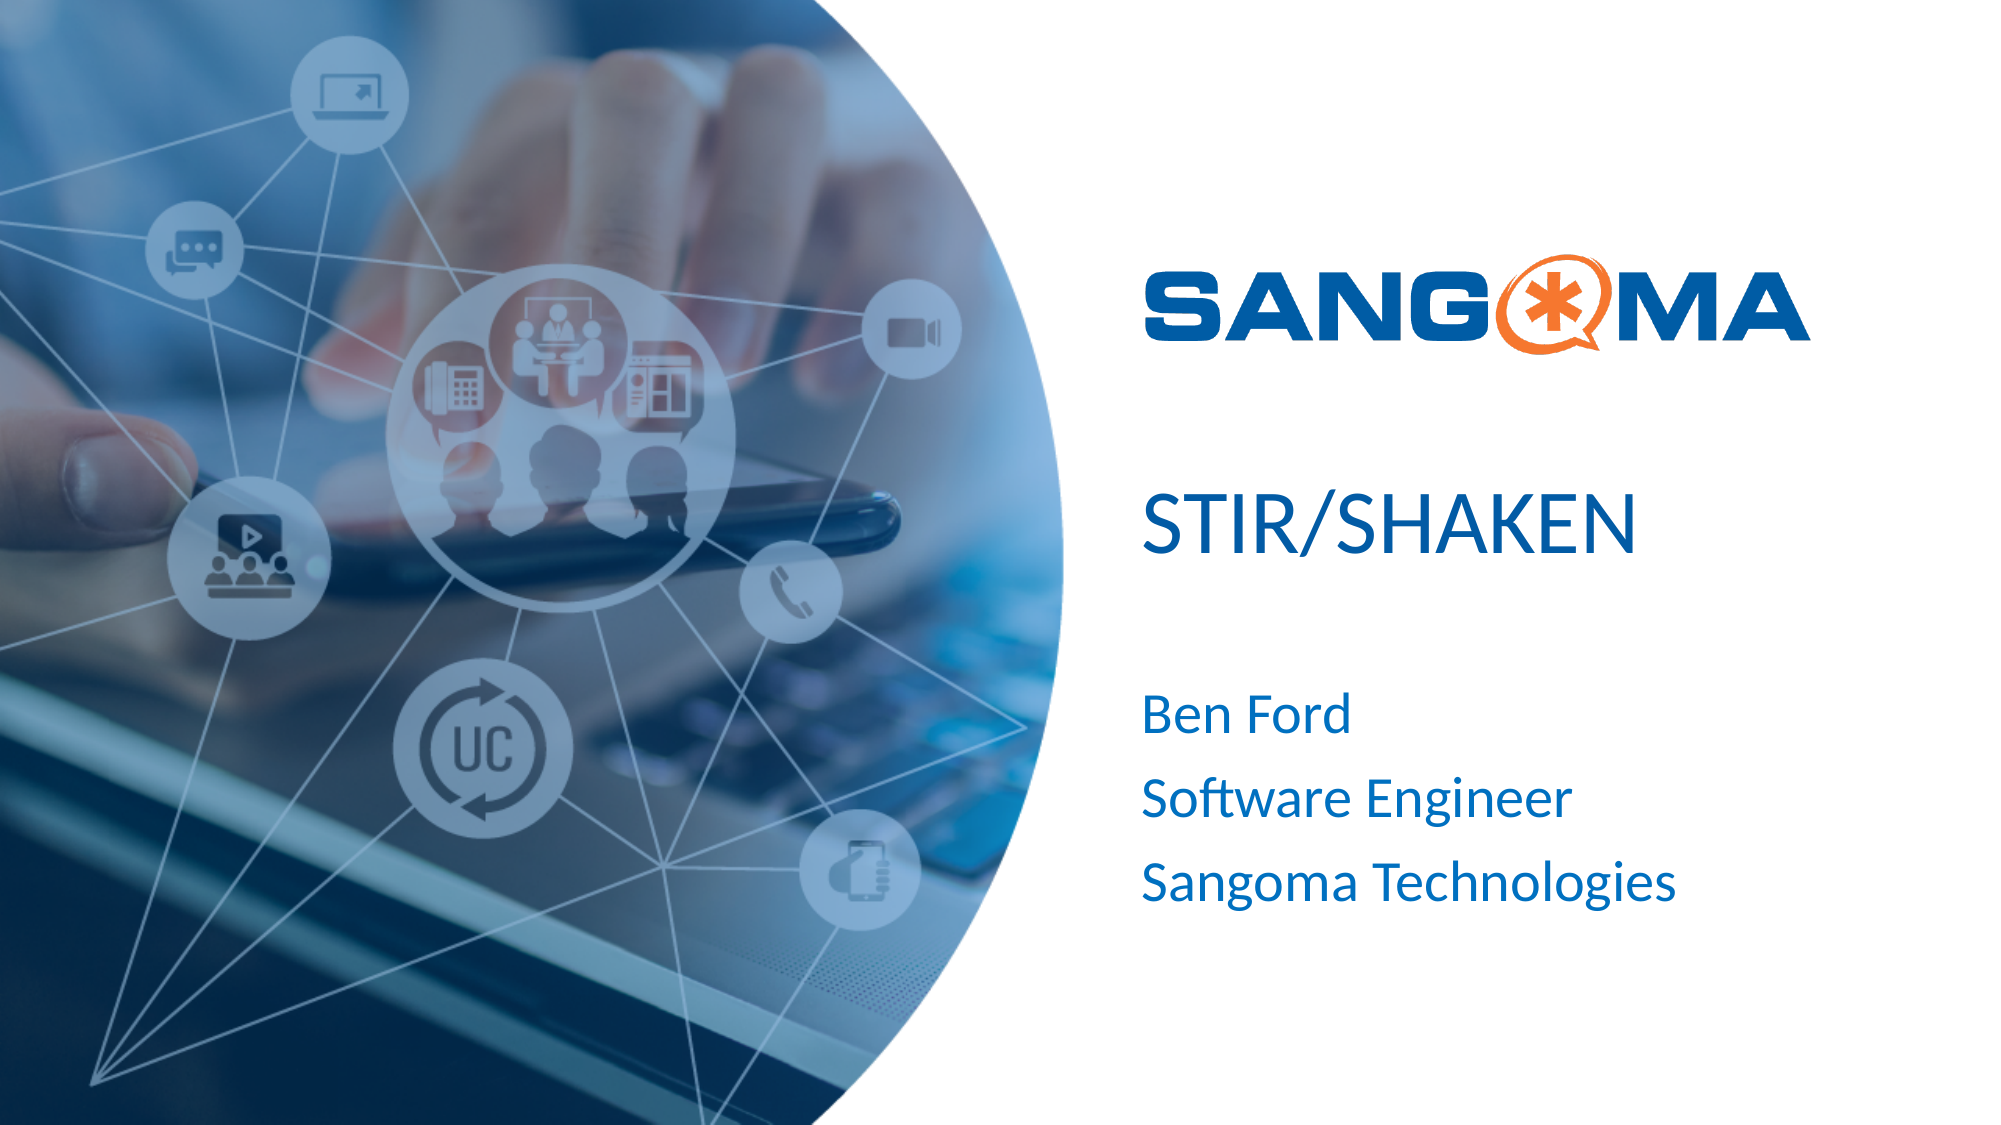

# STIR/SHAKEN
Ben Ford
Software Engineer
Sangoma Technologies